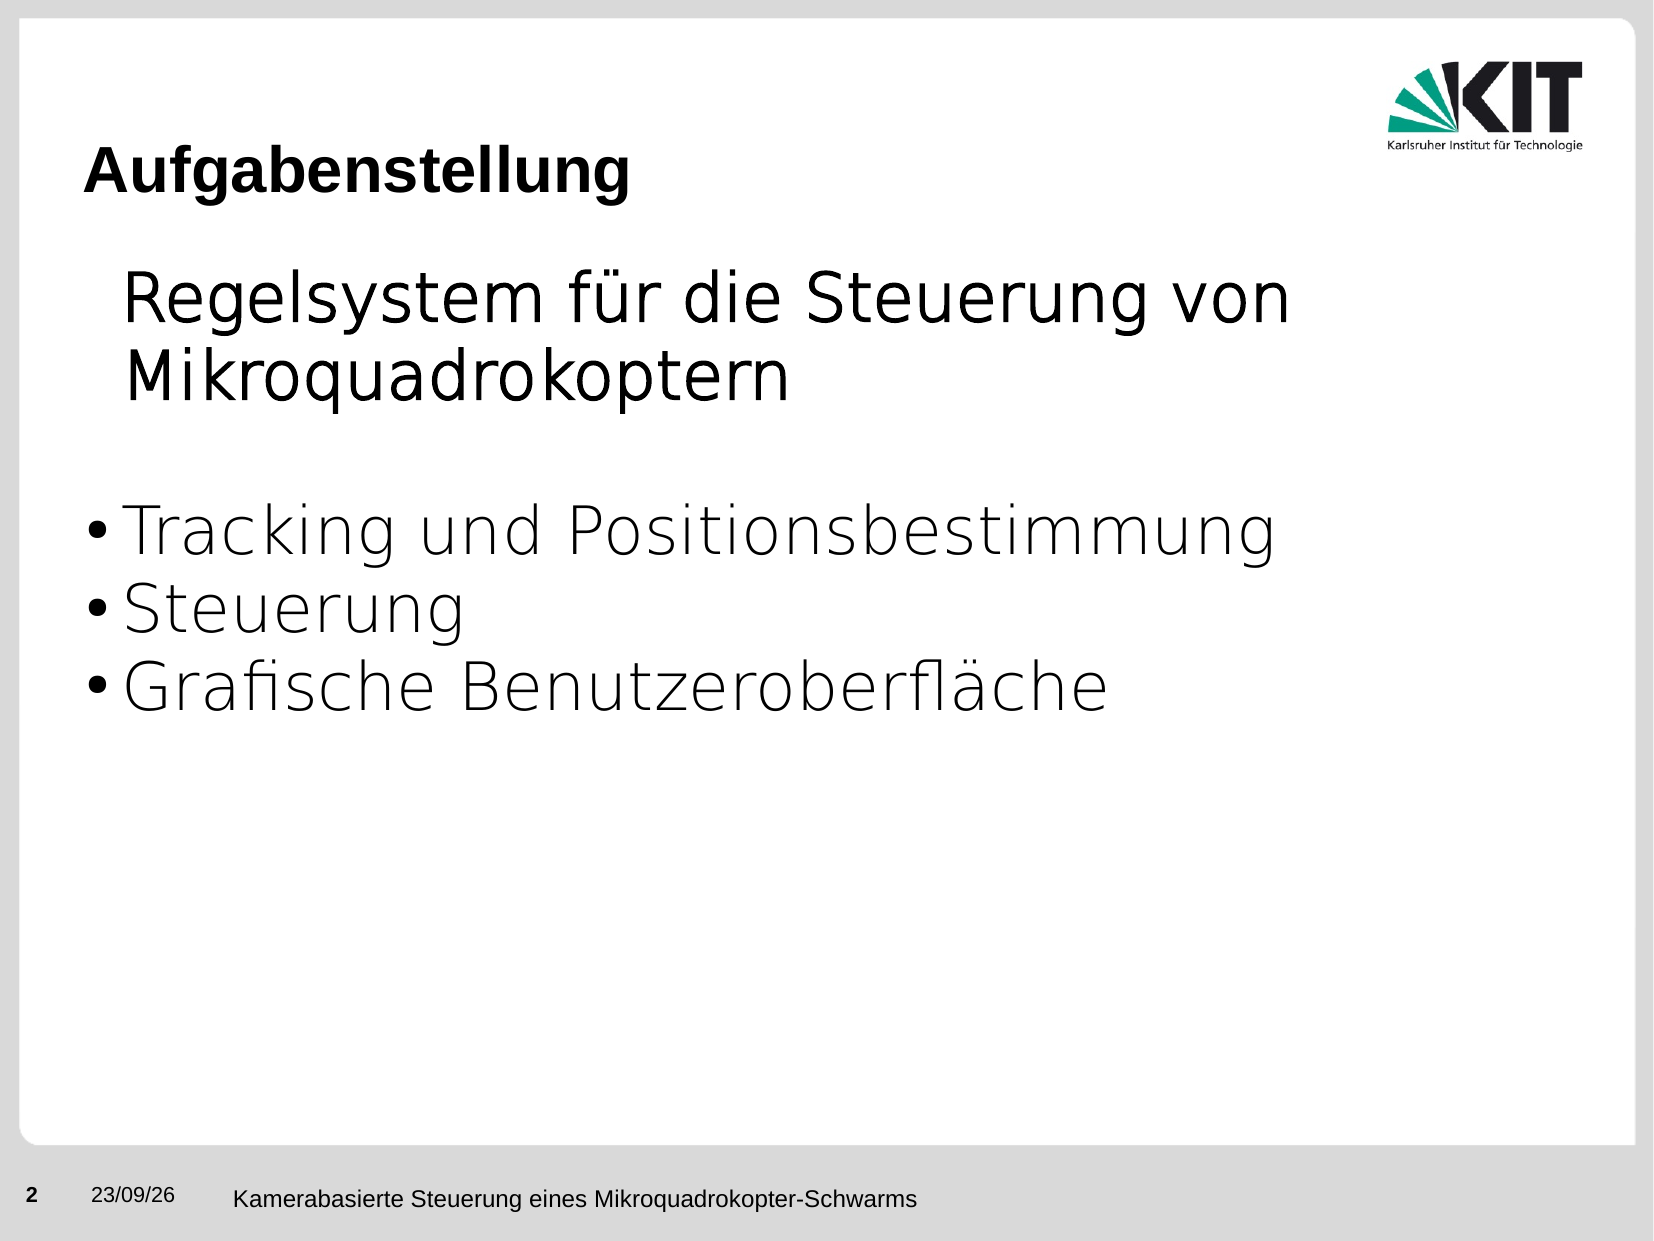

# Aufgabenstellung
Regelsystem für die Steuerung von Mikroquadrokoptern
Tracking und Positionsbestimmung
Steuerung
Grafische Benutzeroberfläche